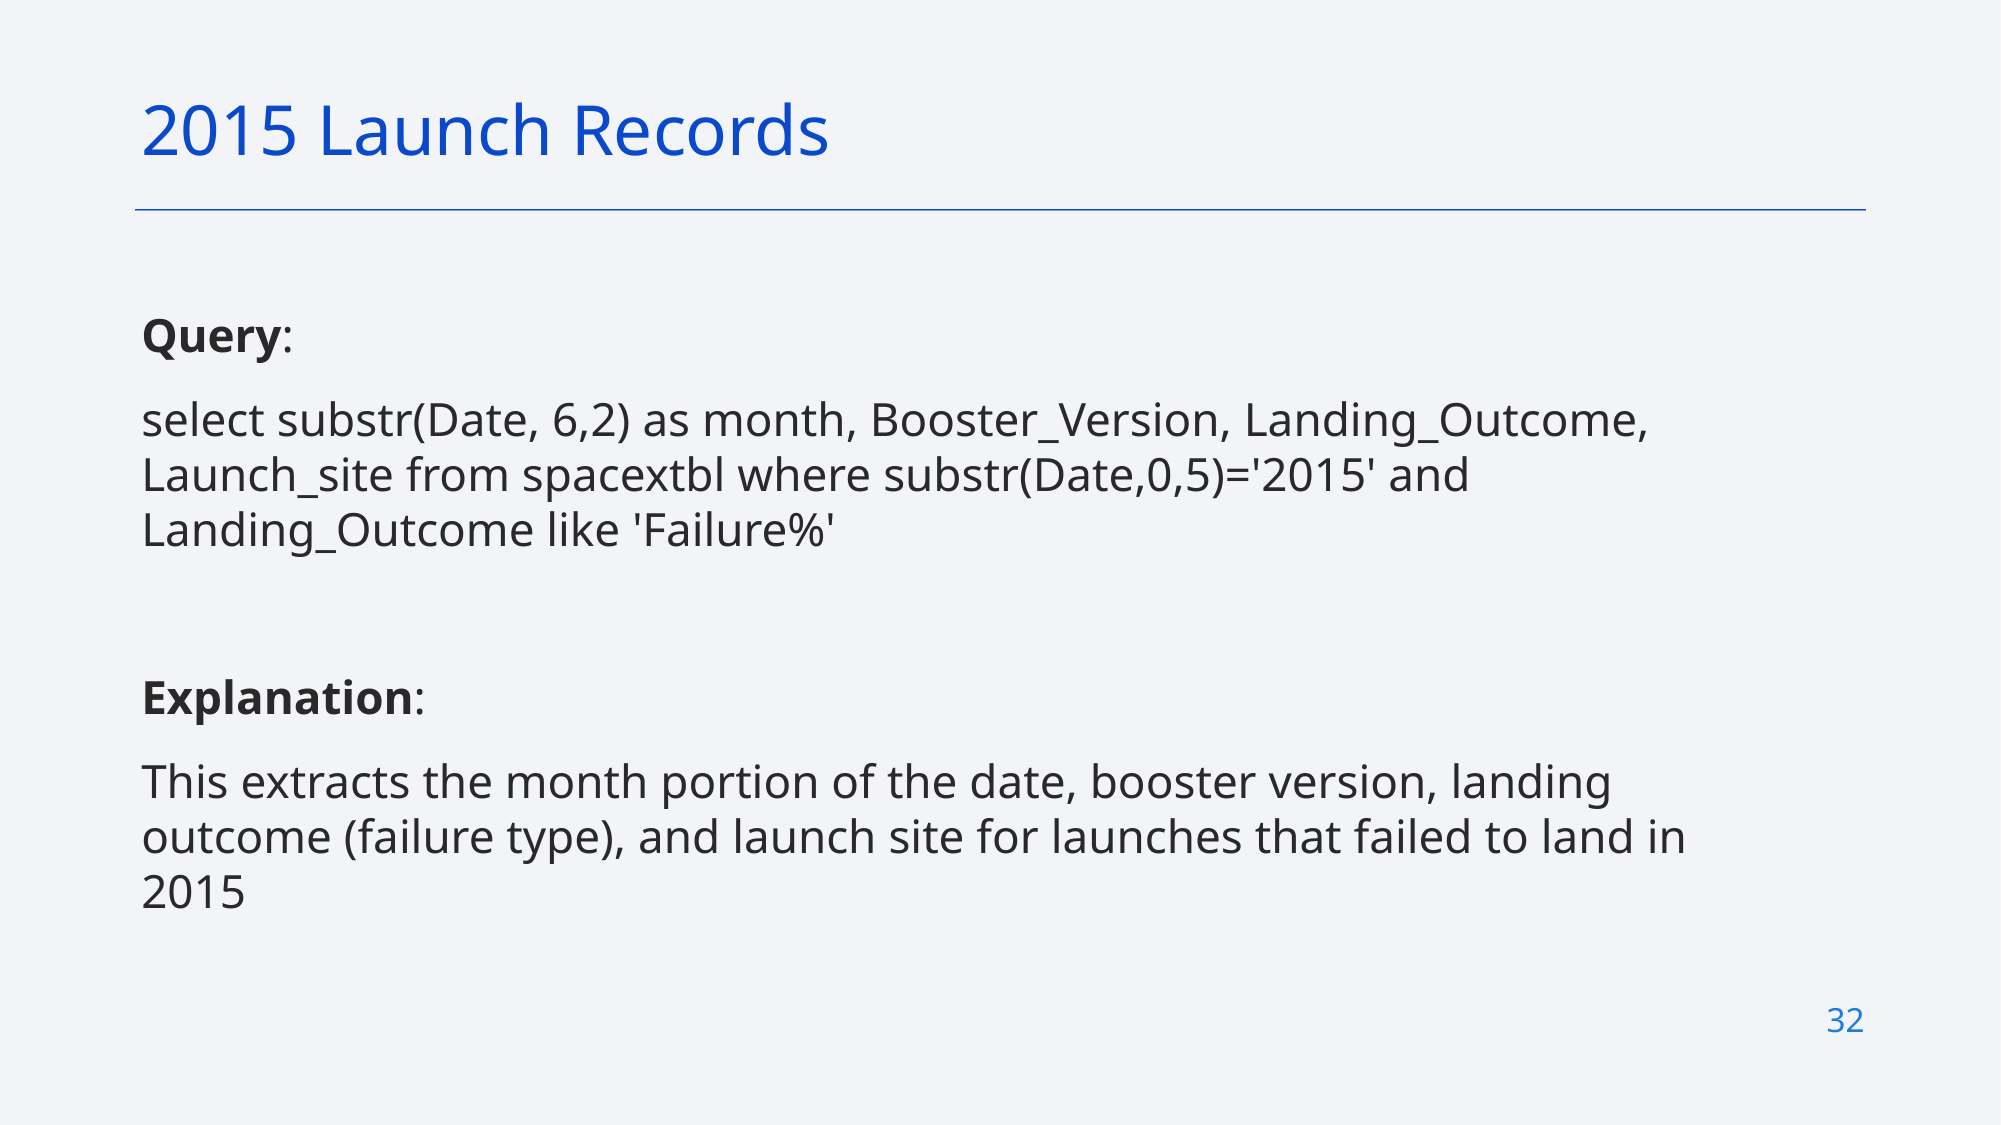

2015 Launch Records
# Query:
select substr(Date, 6,2) as month, Booster_Version, Landing_Outcome, Launch_site from spacextbl where substr(Date,0,5)='2015' and Landing_Outcome like 'Failure%'
Explanation:
This extracts the month portion of the date, booster version, landing outcome (failure type), and launch site for launches that failed to land in 2015
32